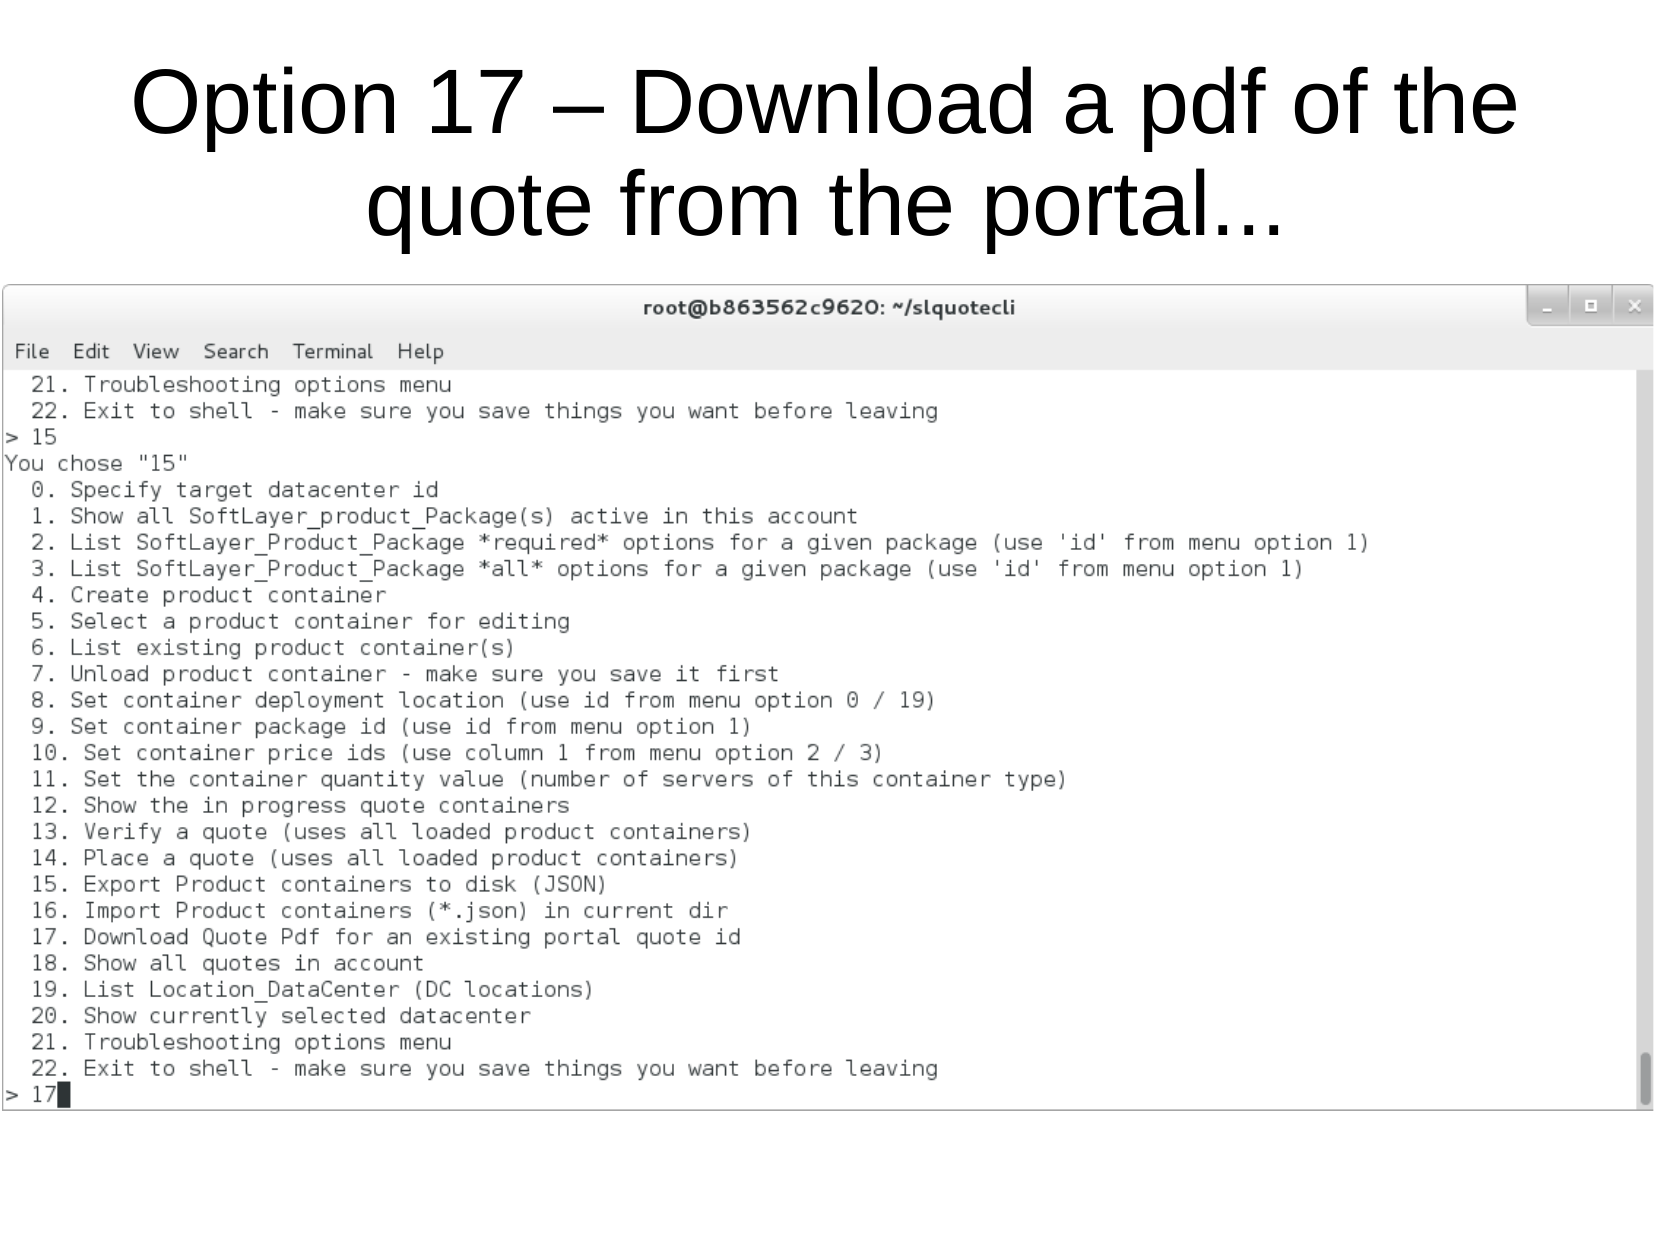

# Option 17 – Download a pdf of the quote from the portal...